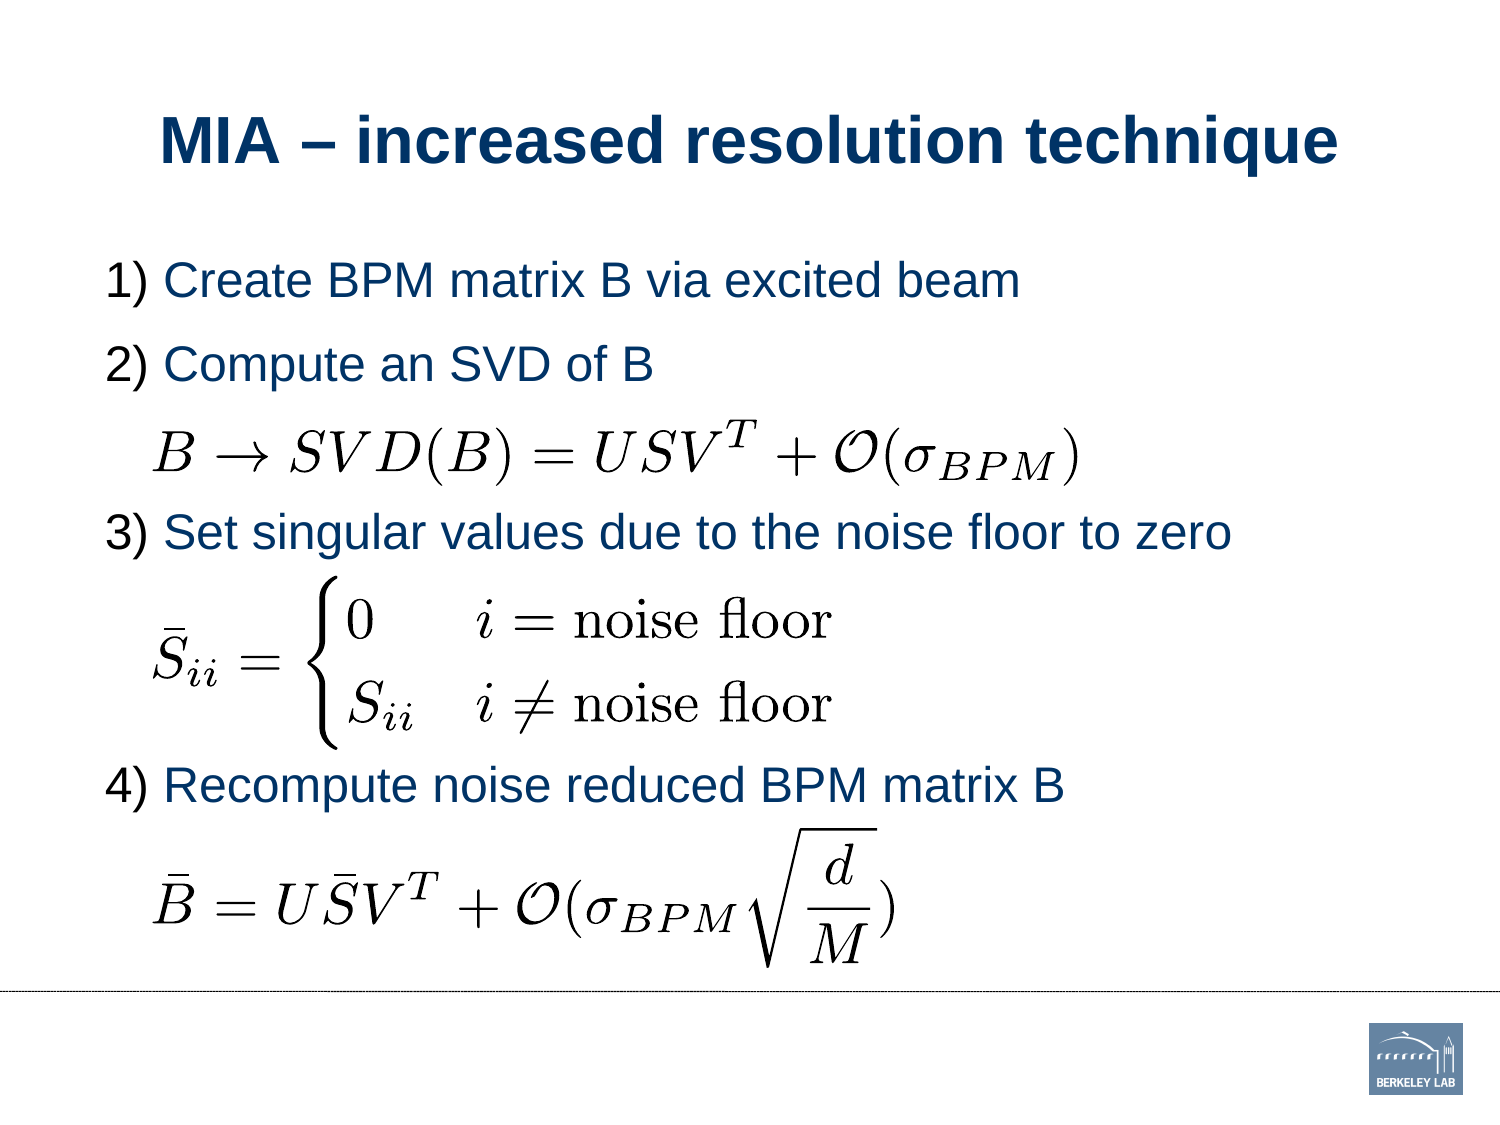

# MIA – increased resolution technique
 Create BPM matrix B via excited beam
 Compute an SVD of B
 Set singular values due to the noise floor to zero
 Recompute noise reduced BPM matrix B